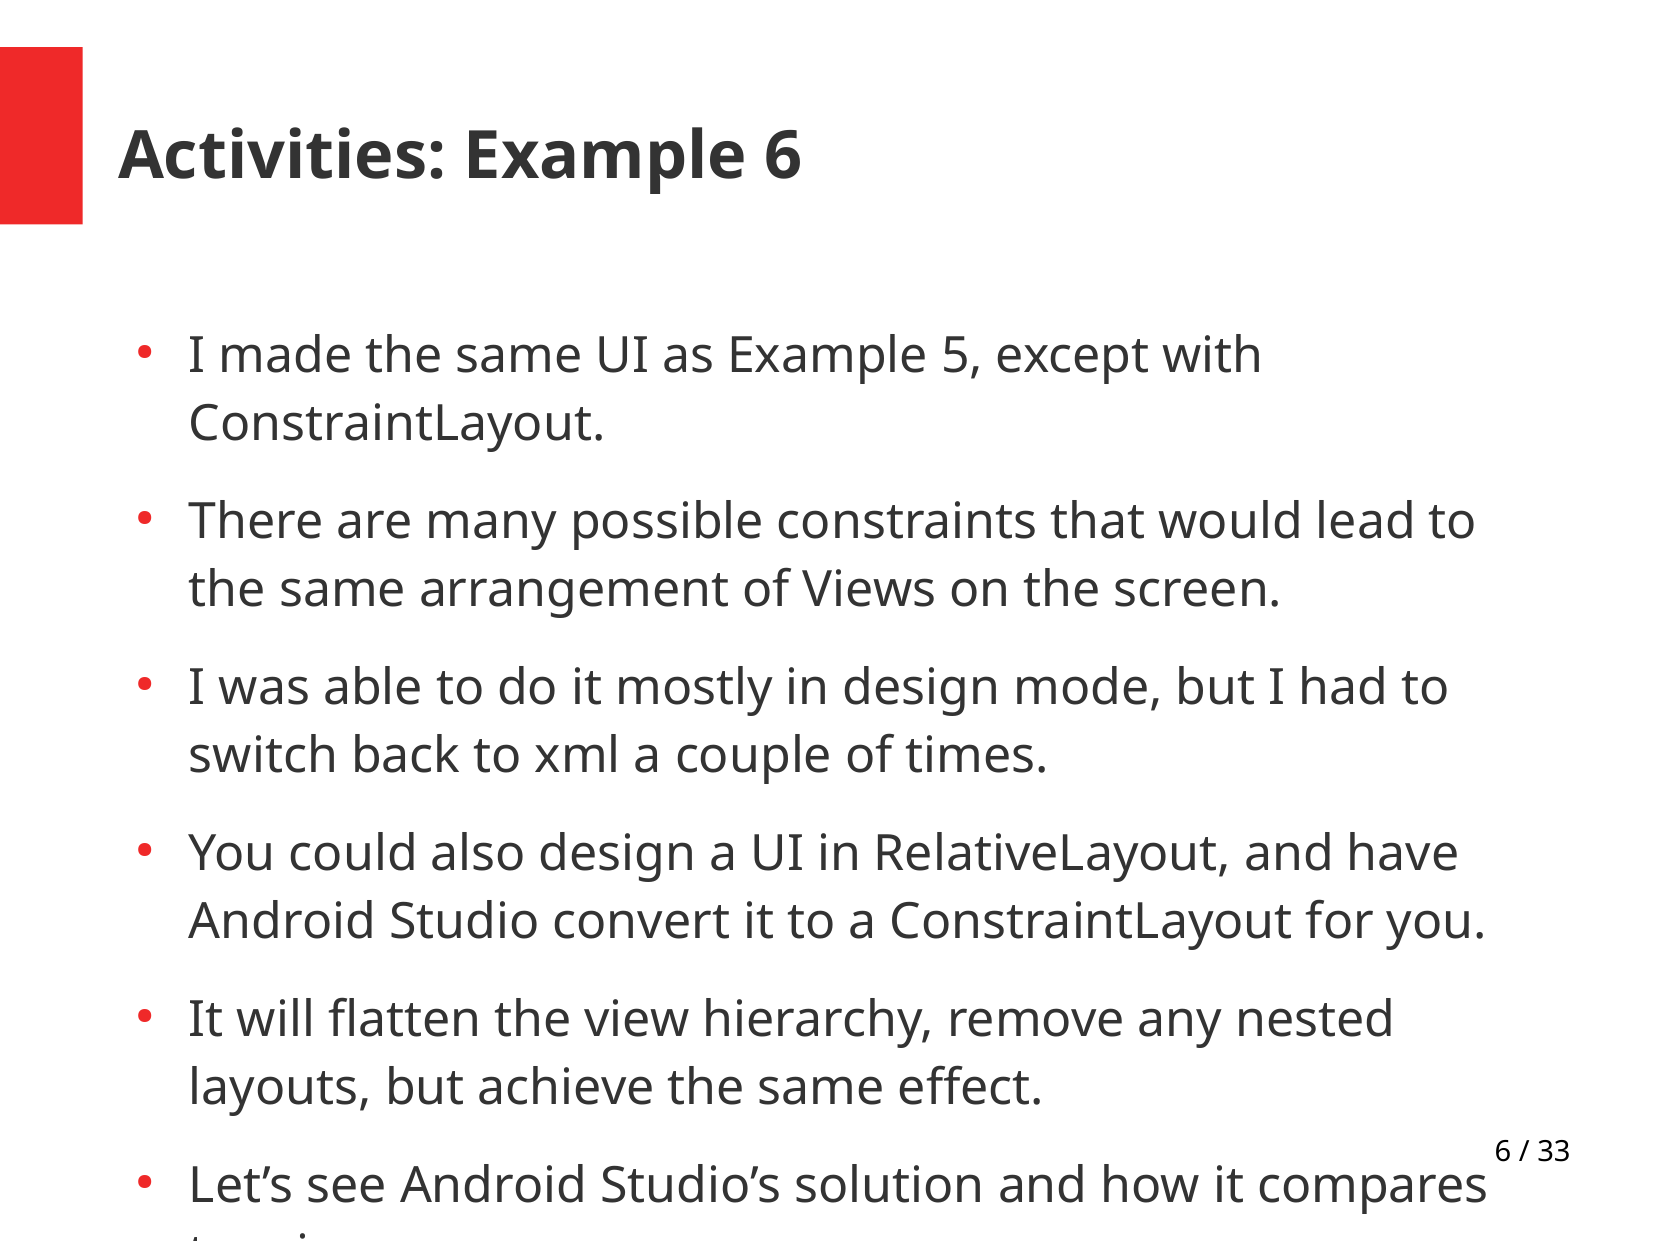

# Activities: Example 6
I made the same UI as Example 5, except with ConstraintLayout.
There are many possible constraints that would lead to the same arrangement of Views on the screen.
I was able to do it mostly in design mode, but I had to switch back to xml a couple of times.
You could also design a UI in RelativeLayout, and have Android Studio convert it to a ConstraintLayout for you.
It will flatten the view hierarchy, remove any nested layouts, but achieve the same effect.
Let’s see Android Studio’s solution and how it compares to mine.
6